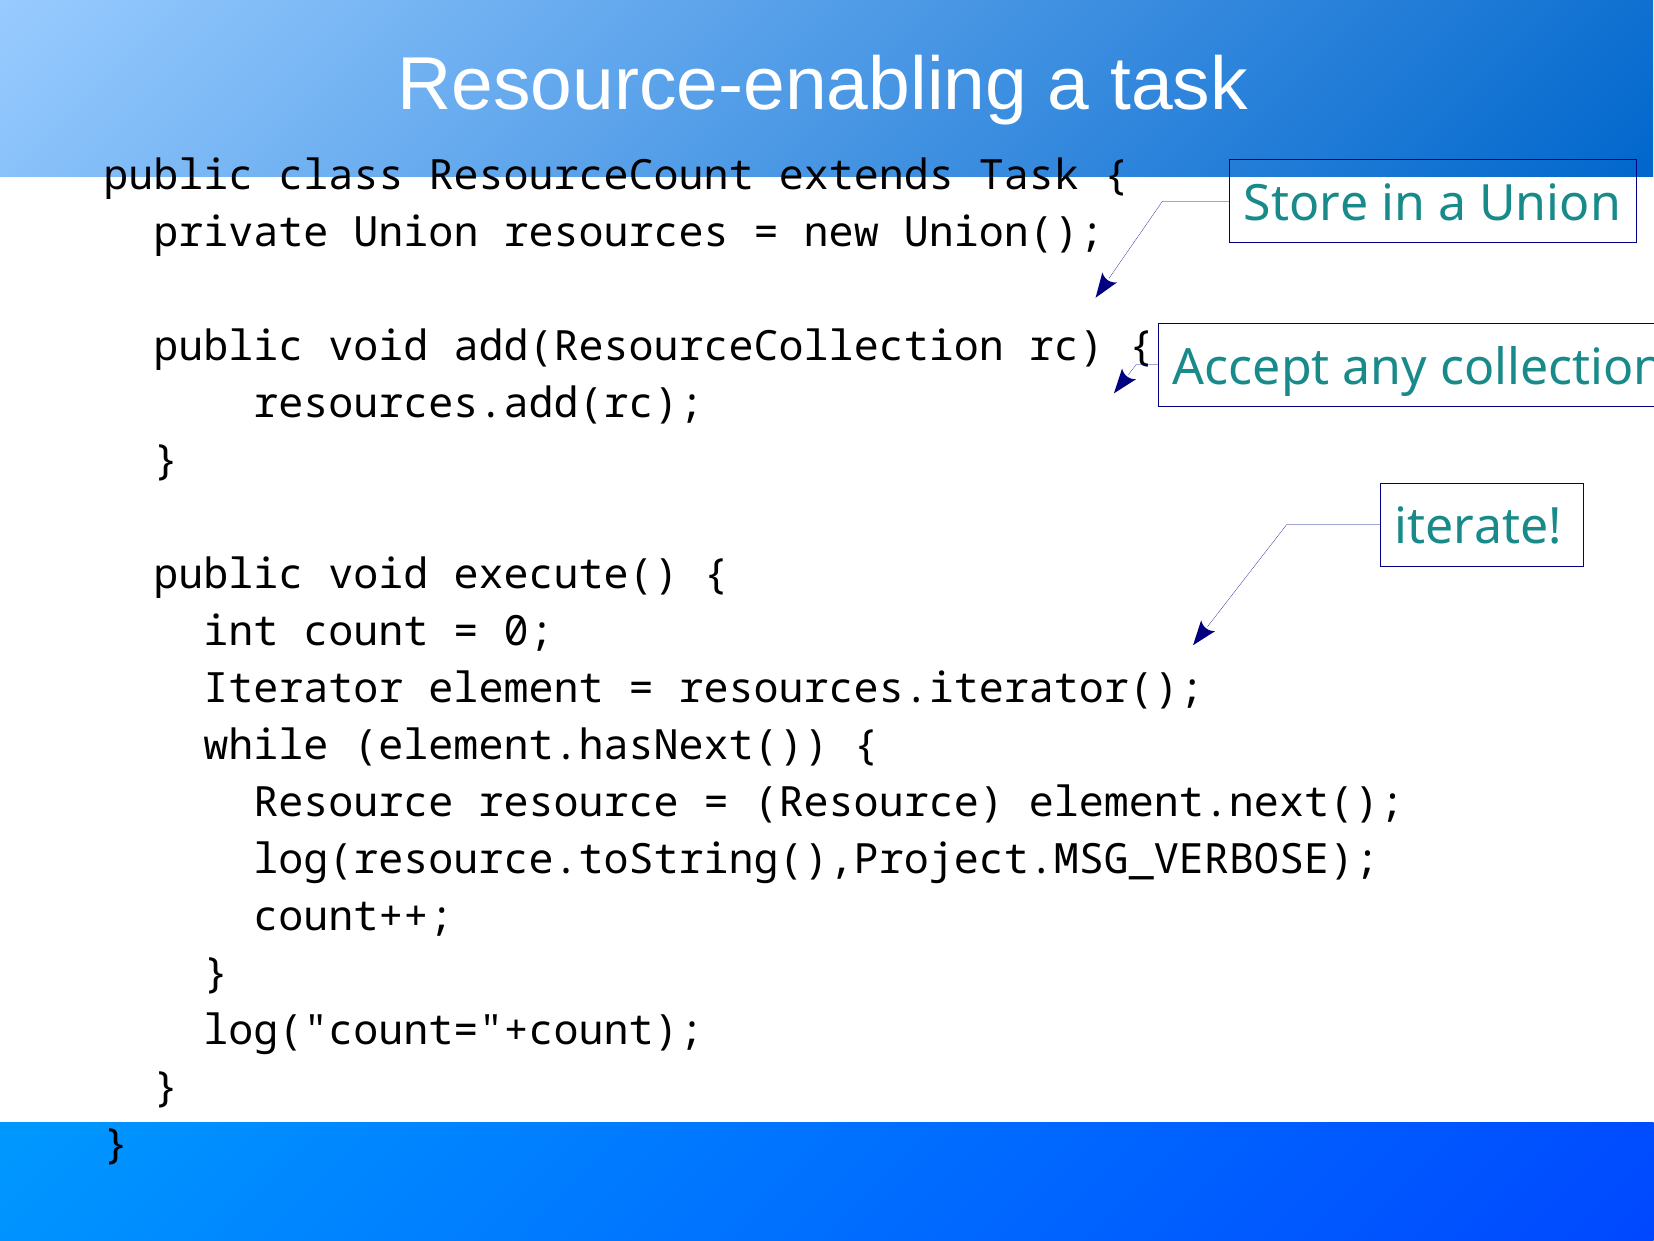

# Resource-enabling a task
public class ResourceCount extends Task {
 private Union resources = new Union();
 public void add(ResourceCollection rc) {
 resources.add(rc);
 }
 public void execute() {
 int count = 0;
 Iterator element = resources.iterator();
 while (element.hasNext()) {
 Resource resource = (Resource) element.next();
 log(resource.toString(),Project.MSG_VERBOSE);
 count++;
 }
 log("count="+count);
 }
}